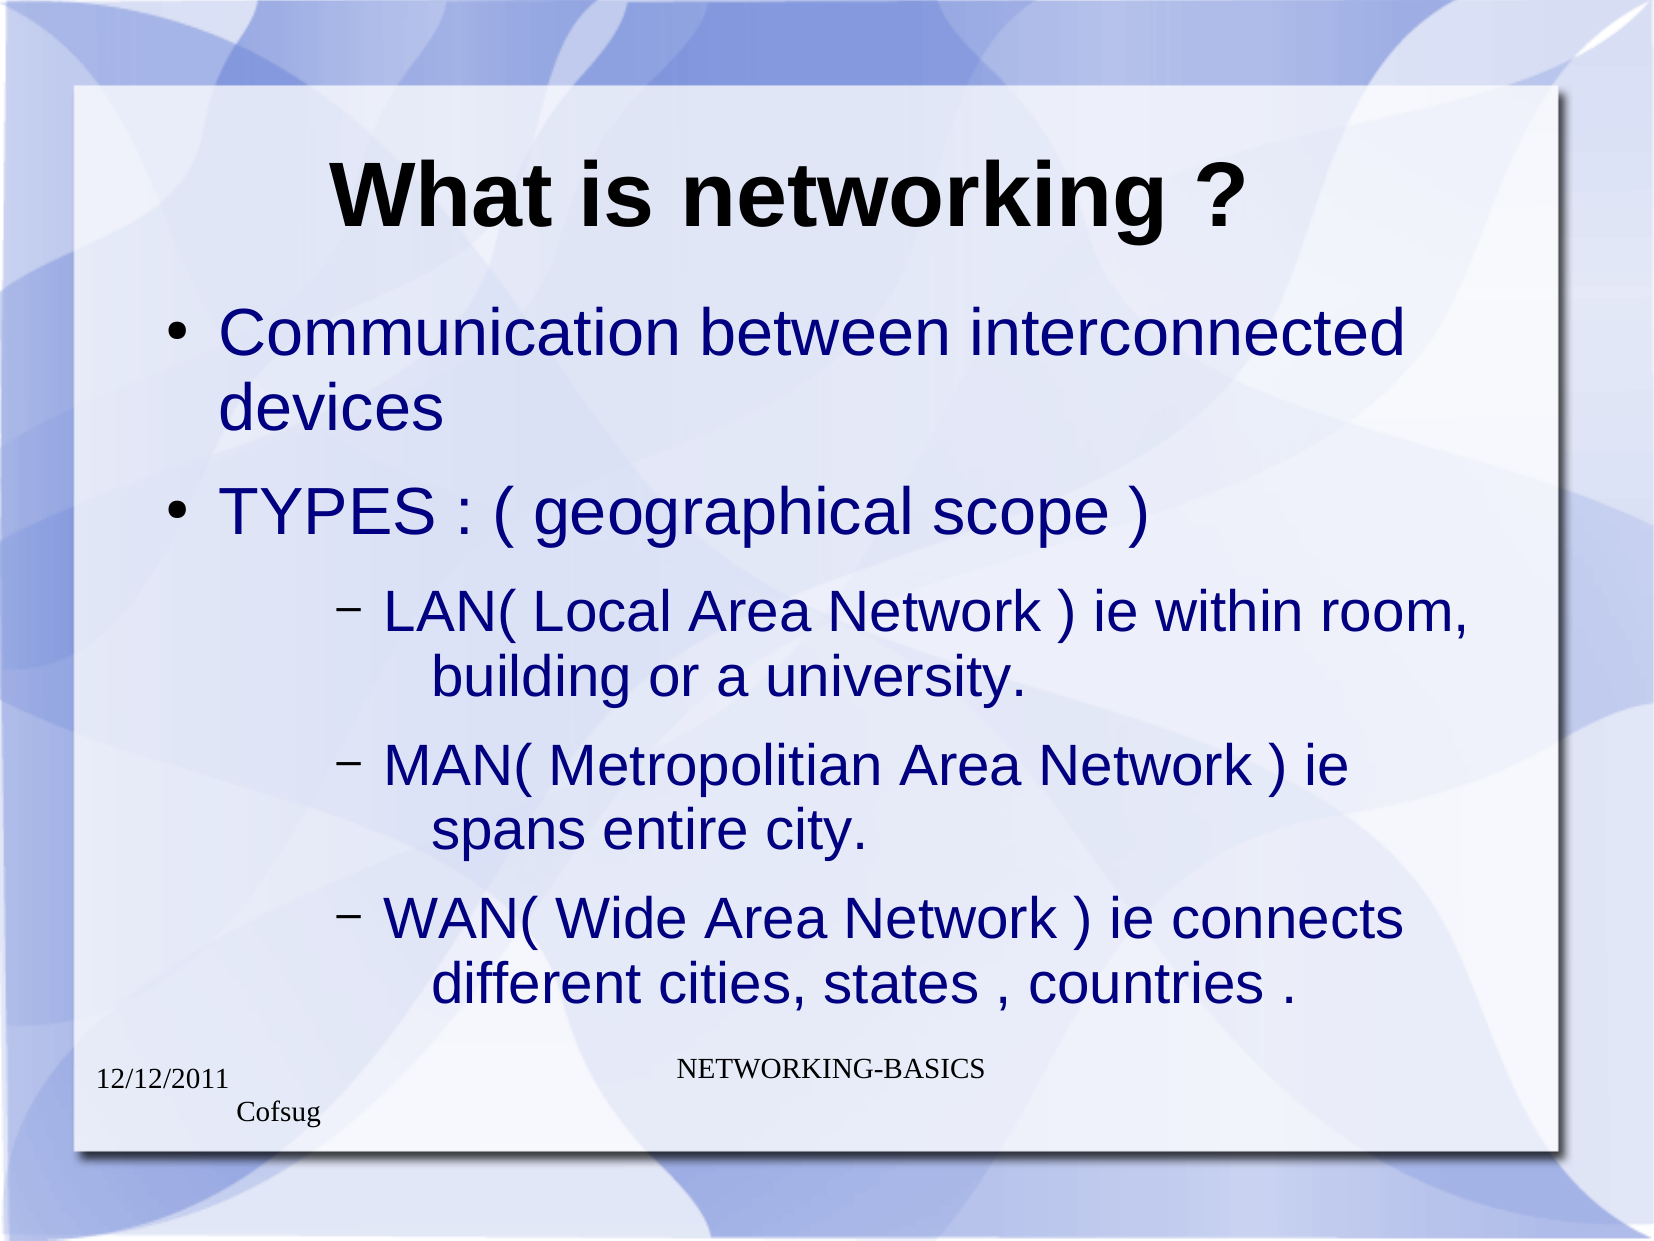

# What is networking ?
Communication between interconnected devices
TYPES : ( geographical scope )
LAN( Local Area Network ) ie within room, building or a university.
MAN( Metropolitian Area Network ) ie spans entire city.
WAN( Wide Area Network ) ie connects different cities, states , countries .